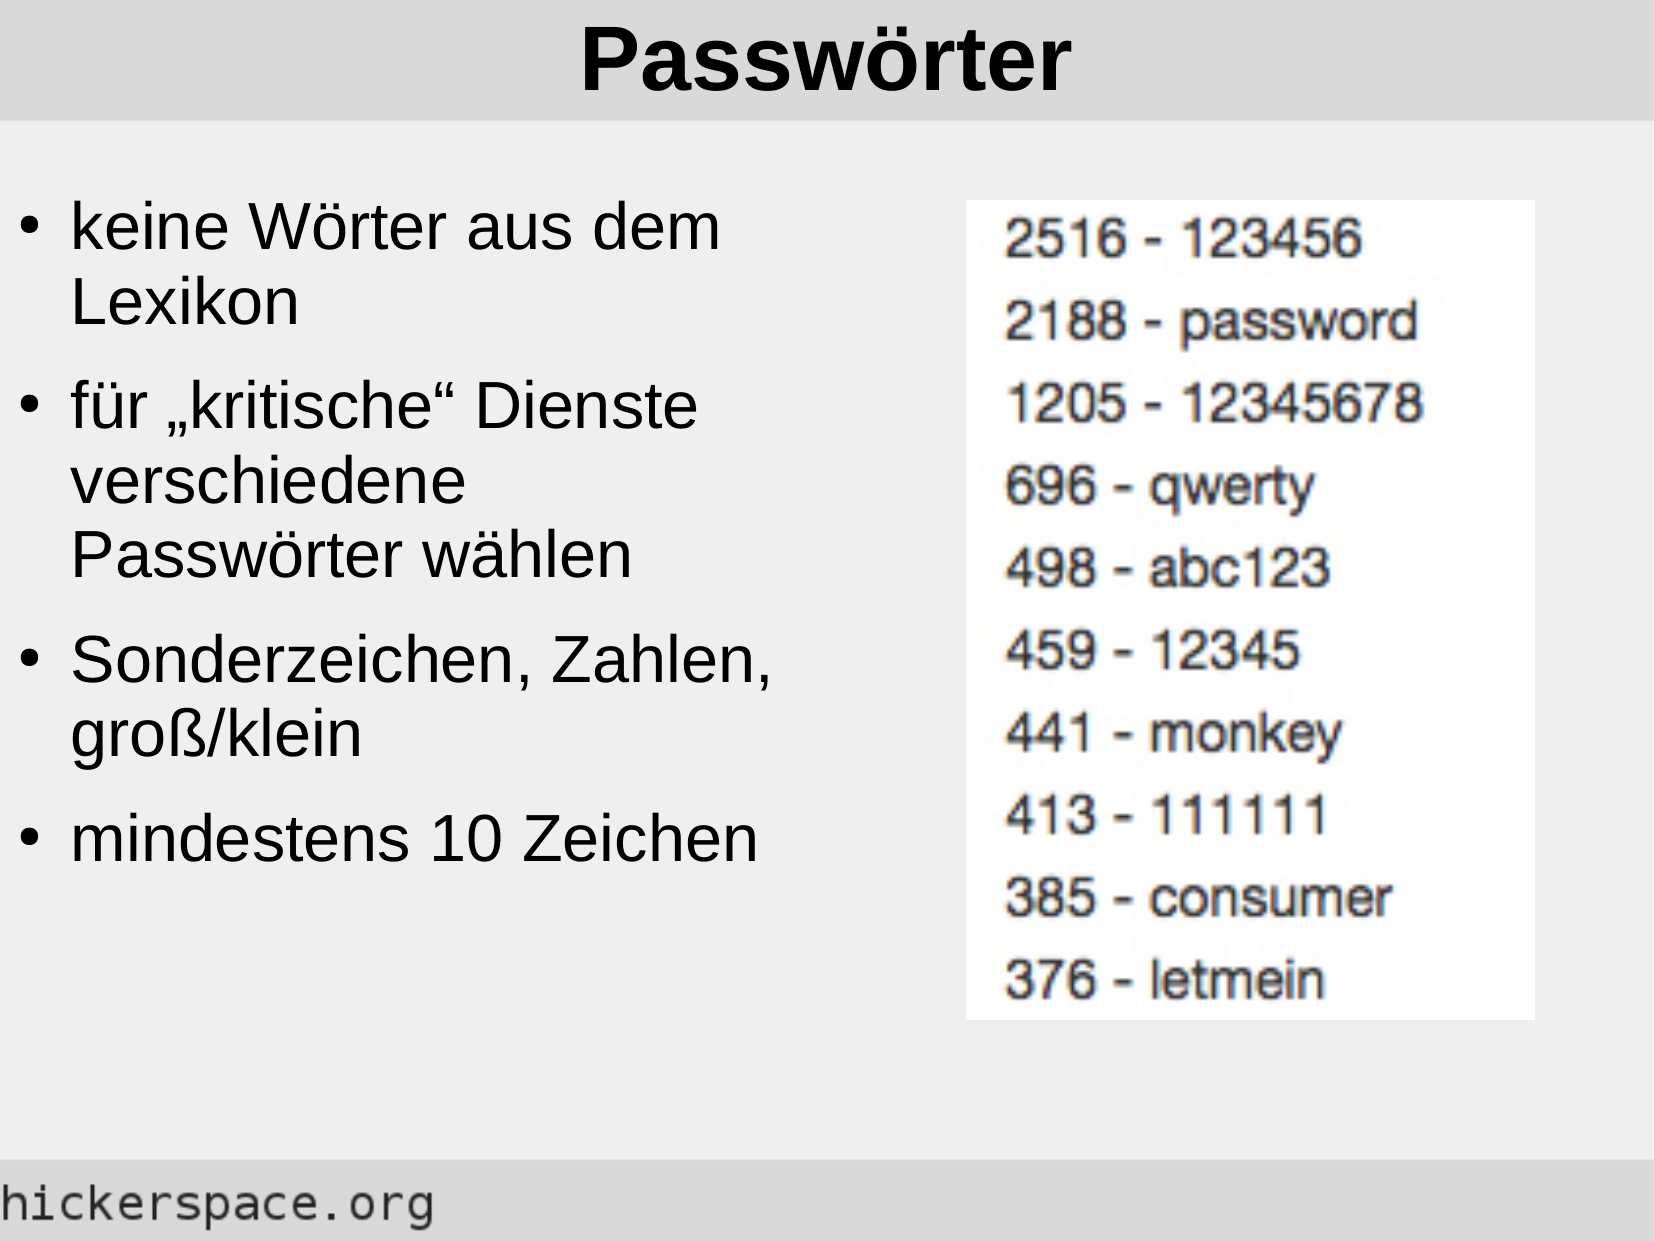

# Passwörter
keine Wörter aus dem Lexikon
für „kritische“ Dienste verschiedene Passwörter wählen
Sonderzeichen, Zahlen, groß/klein
mindestens 10 Zeichen